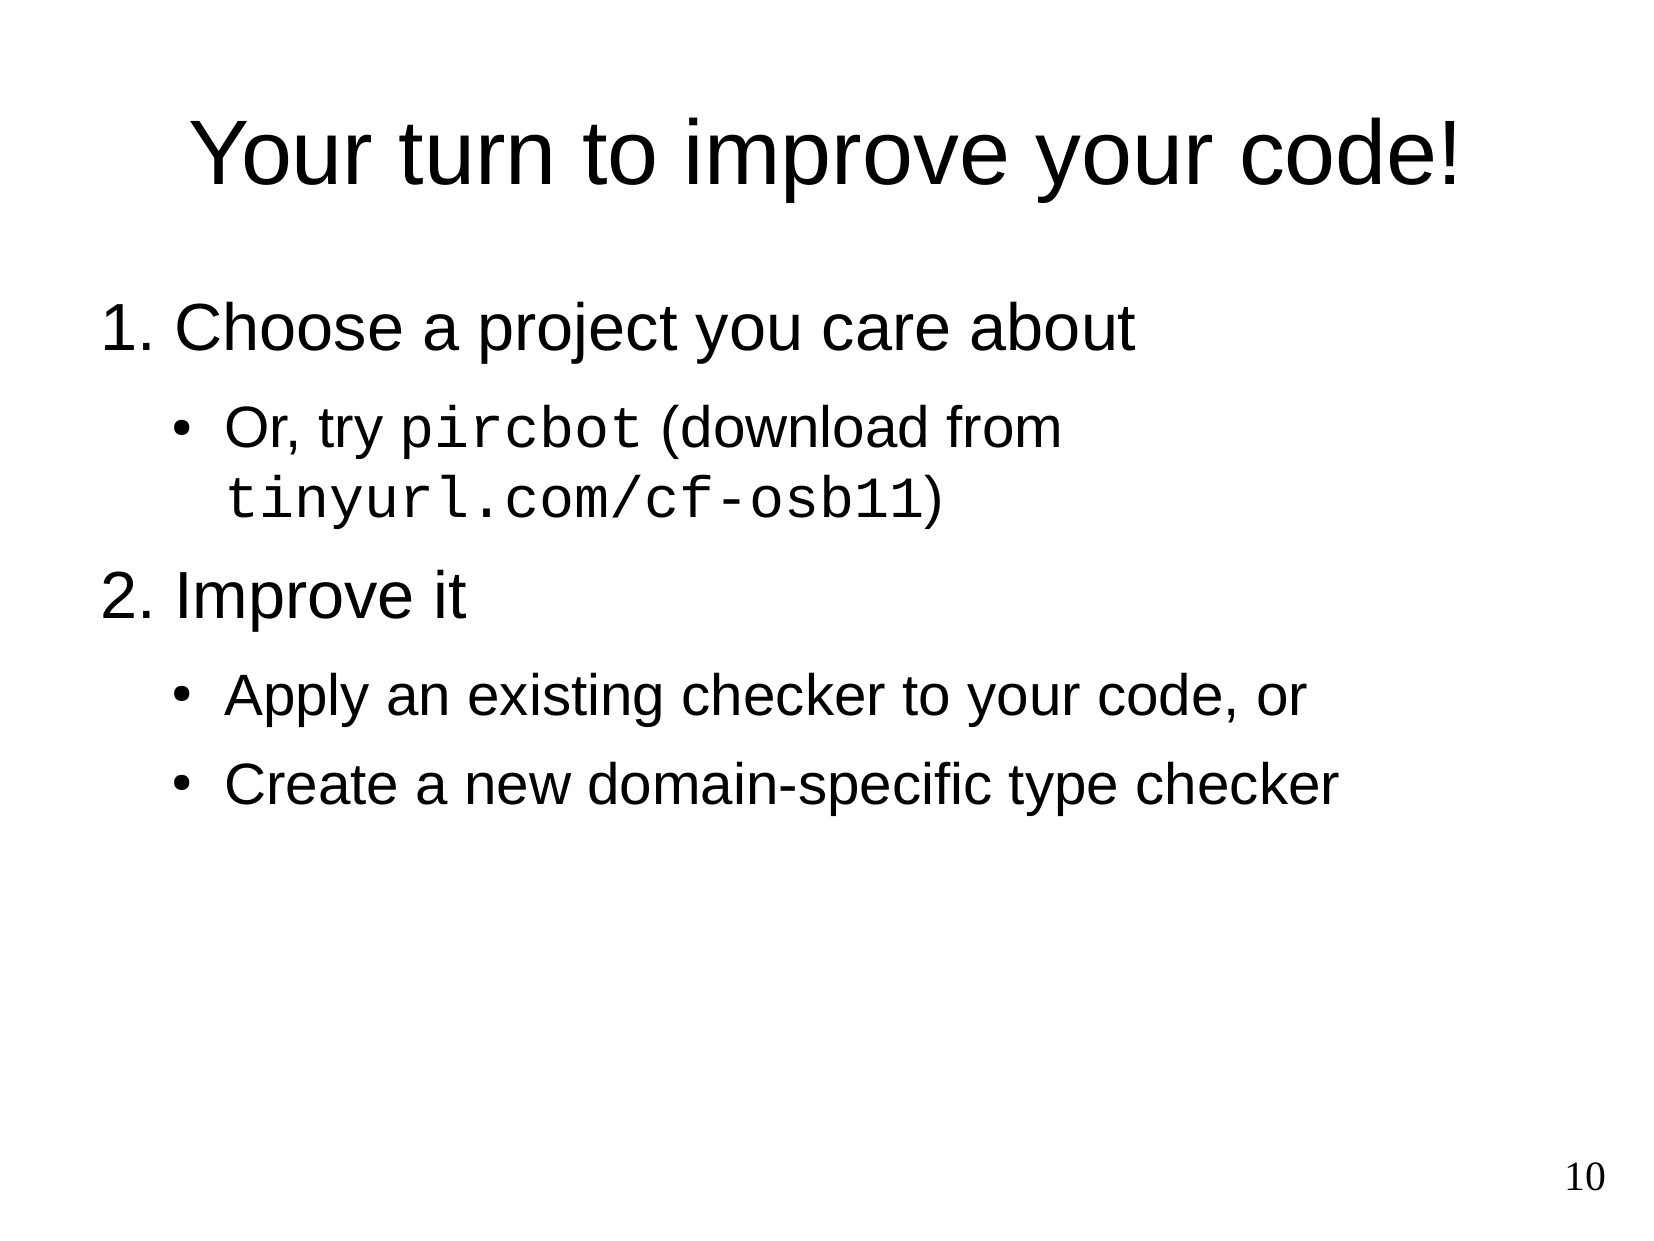

# Your turn to improve your code!
 Choose a project you care about
Or, try pircbot (download from tinyurl.com/cf-osb11)
 Improve it
Apply an existing checker to your code, or
Create a new domain-specific type checker
10